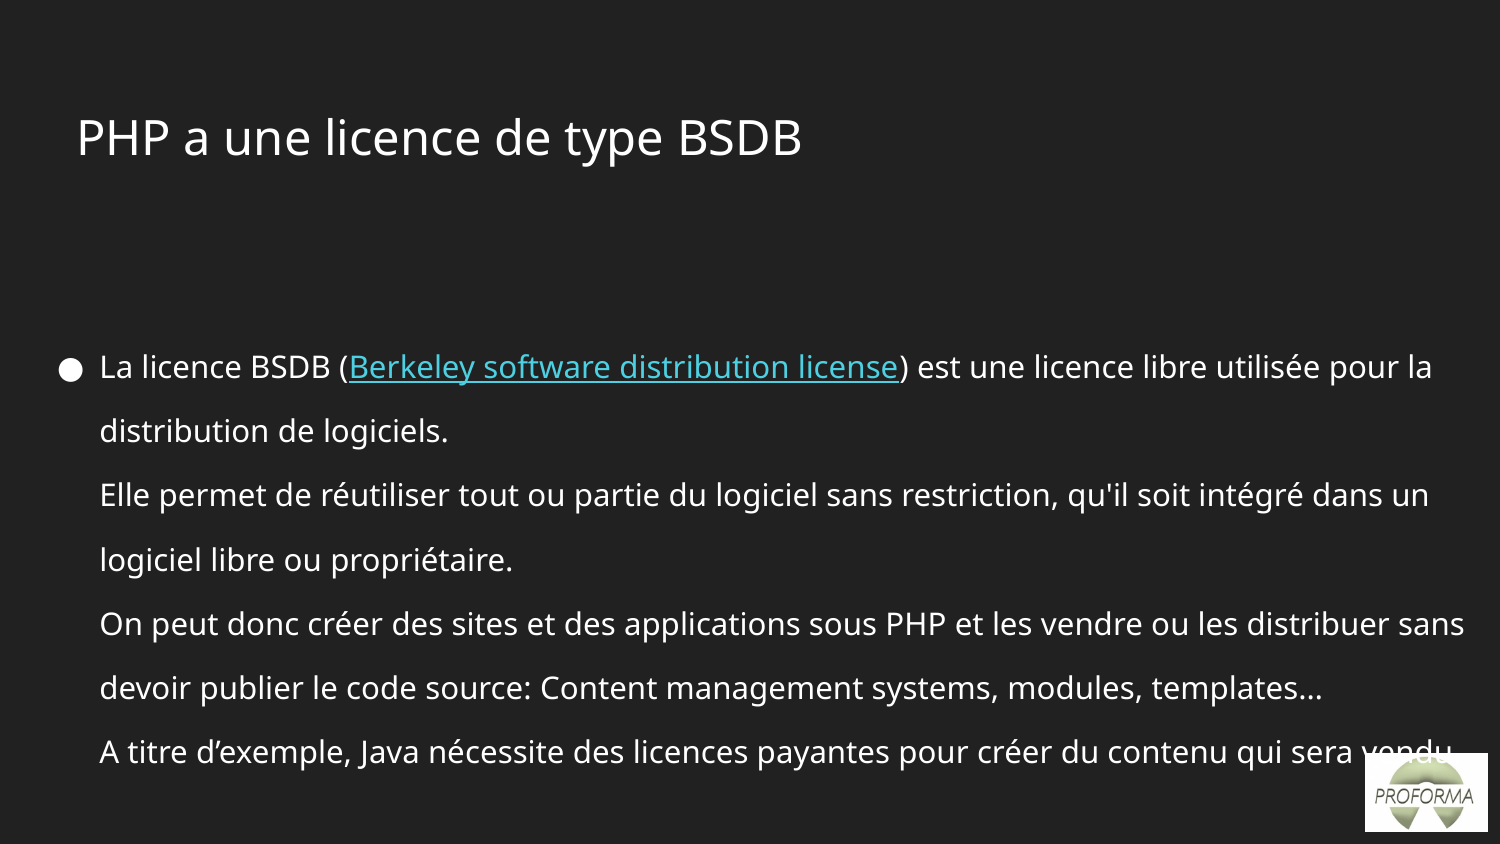

# PHP a une licence de type BSDB
La licence BSDB (Berkeley software distribution license) est une licence libre utilisée pour la distribution de logiciels.
Elle permet de réutiliser tout ou partie du logiciel sans restriction, qu'il soit intégré dans un logiciel libre ou propriétaire.
On peut donc créer des sites et des applications sous PHP et les vendre ou les distribuer sans devoir publier le code source: Content management systems, modules, templates…
A titre d’exemple, Java nécessite des licences payantes pour créer du contenu qui sera vendu.